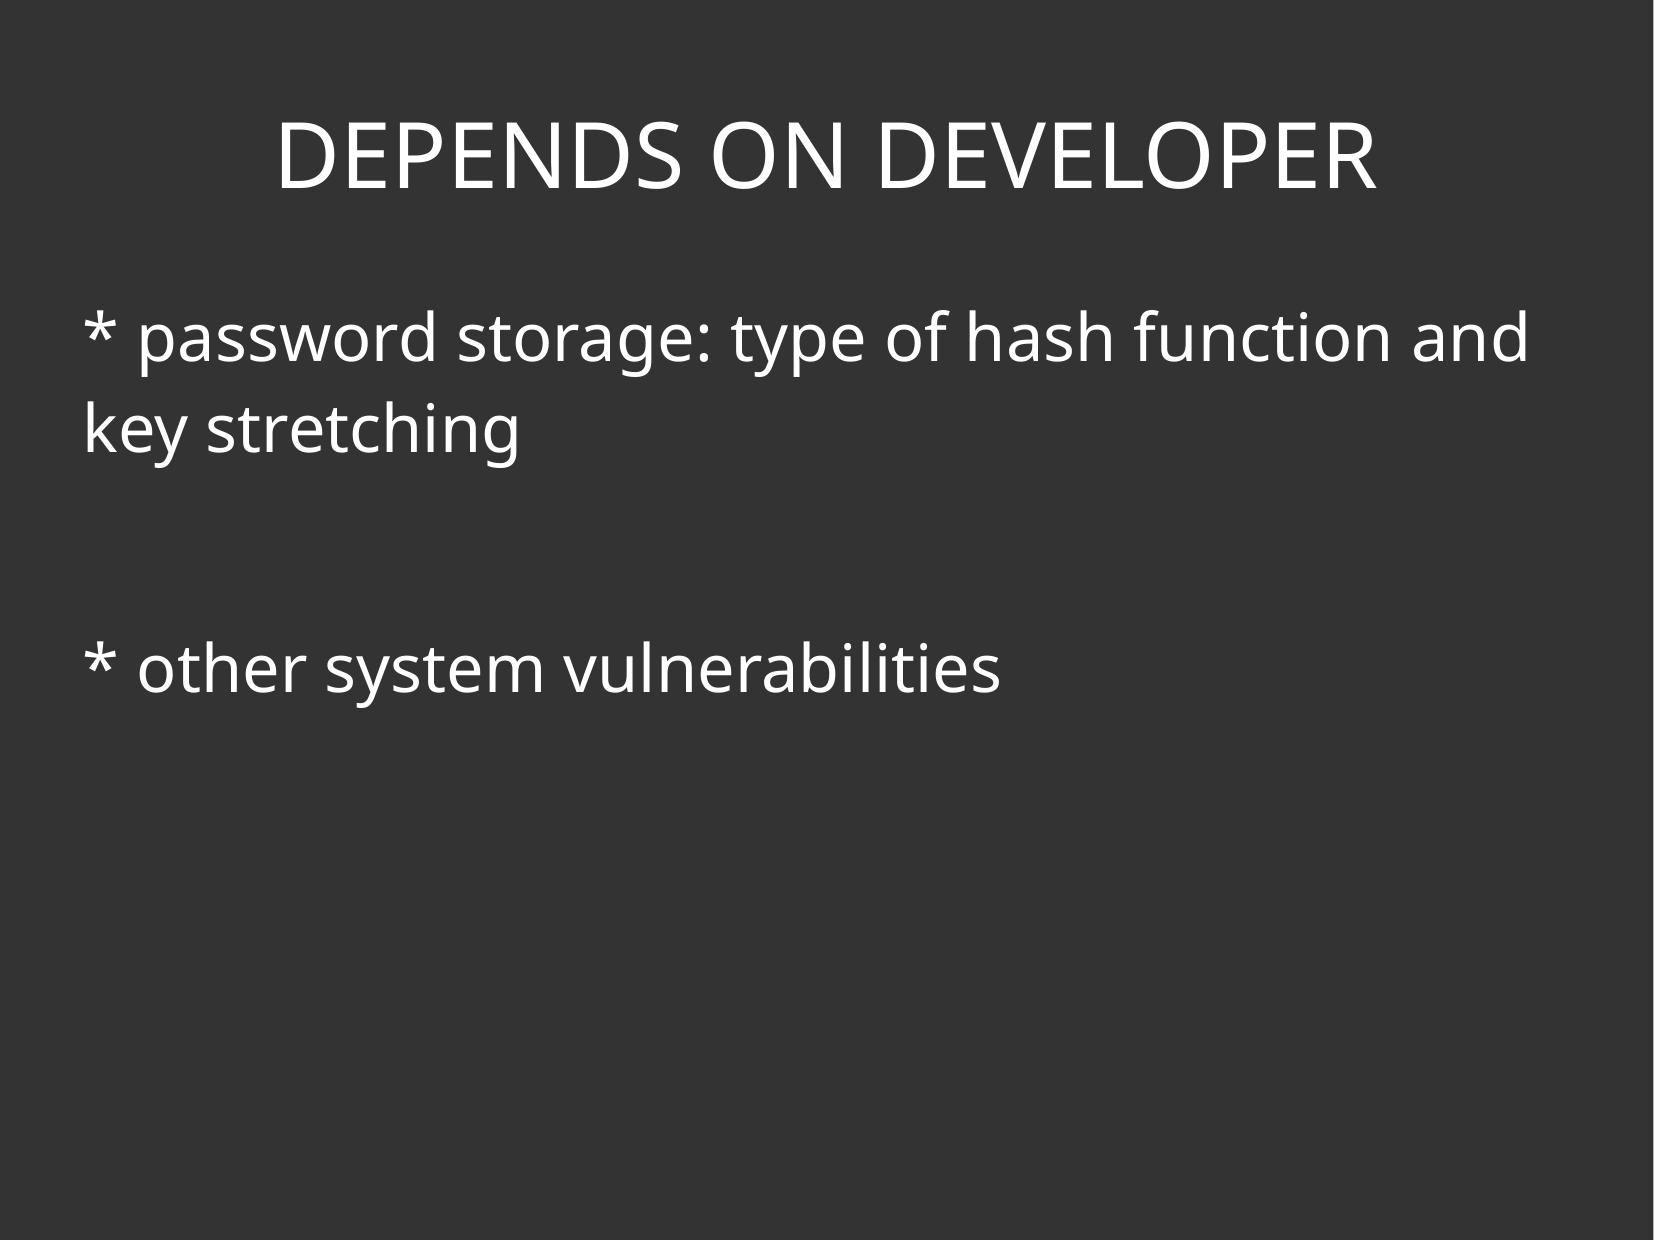

# DEPENDS ON DEVELOPER
* password storage: type of hash function and key stretching
* other system vulnerabilities